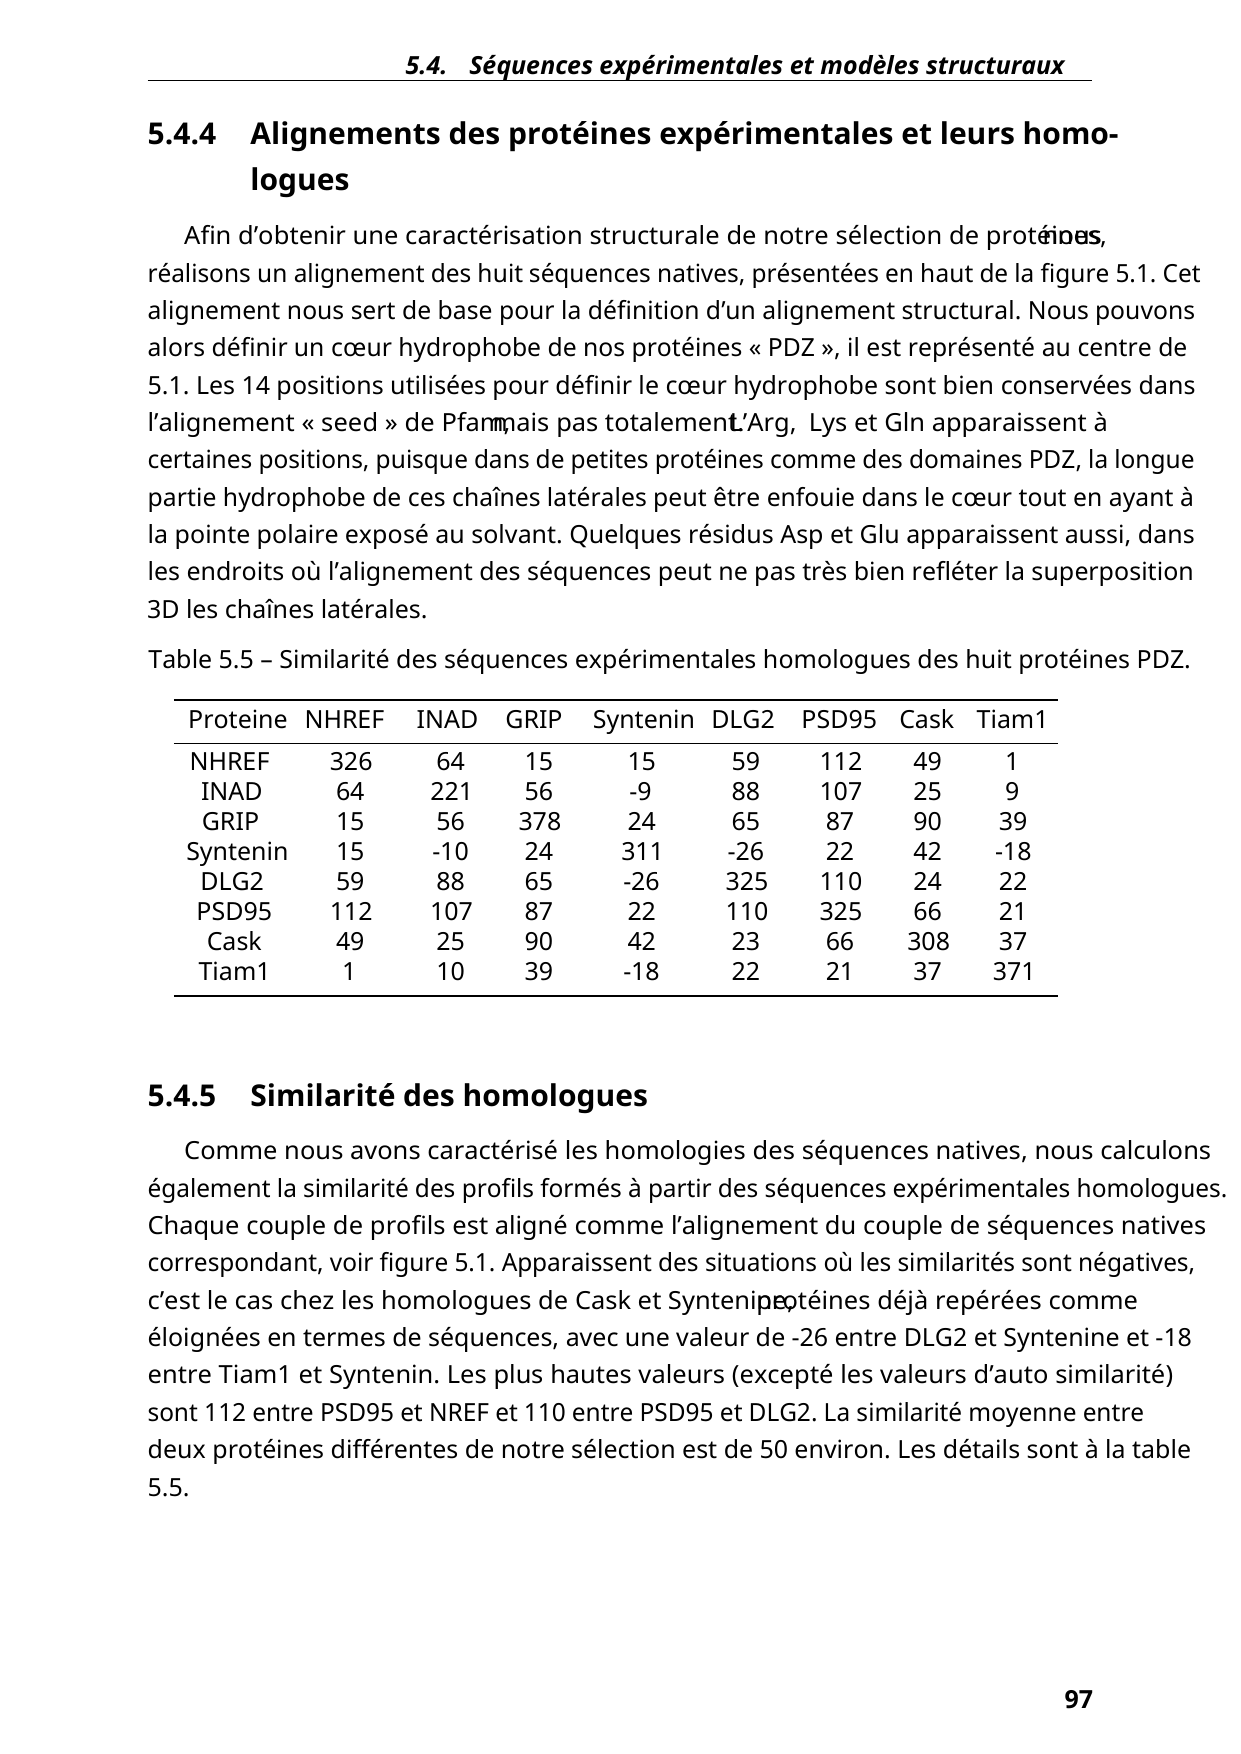

5.4.
Séquences expérimentales et modèles structuraux
5.4.4
Alignements des protéines expérimentales et leurs homo-
logues
Afin d’obtenir une caractérisation structurale de notre sélection de protéines,
nous
réalisons un alignement des huit séquences natives, présentées en haut de la figure 5.1. Cet
alignement nous sert de base pour la définition d’un alignement structural. Nous pouvons
alors définir un cœur hydrophobe de nos protéines « PDZ », il est représenté au centre de
5.1. Les 14 positions utilisées pour définir le cœur hydrophobe sont bien conservées dans
l’alignement « seed » de Pfam,
mais pas totalement.
L’Arg,
Lys et Gln apparaissent à
certaines positions, puisque dans de petites protéines comme des domaines PDZ, la longue
partie hydrophobe de ces chaînes latérales peut être enfouie dans le cœur tout en ayant à
la pointe polaire exposé au solvant. Quelques résidus Asp et Glu apparaissent aussi, dans
les endroits où l’alignement des séquences peut ne pas très bien refléter la superposition
3D les chaînes latérales.
Table 5.5 – Similarité des séquences expérimentales homologues des huit protéines PDZ.
Proteine
NHREF
INAD
GRIP
Syntenin
DLG2
PSD95
Cask
Tiam1
NHREF
326
64
15
15
59
112
49
1
INAD
64
221
56
-9
88
107
25
9
GRIP
15
56
378
24
65
87
90
39
Syntenin
15
-10
24
311
-26
22
42
-18
DLG2
59
88
65
-26
325
110
24
22
PSD95
112
107
87
22
110
325
66
21
Cask
49
25
90
42
23
66
308
37
Tiam1
1
10
39
-18
22
21
37
371
5.4.5
Similarité des homologues
Comme nous avons caractérisé les homologies des séquences natives, nous calculons
également la similarité des profils formés à partir des séquences expérimentales homologues.
Chaque couple de profils est aligné comme l’alignement du couple de séquences natives
correspondant, voir figure 5.1. Apparaissent des situations où les similarités sont négatives,
c’est le cas chez les homologues de Cask et Syntenine,
protéines déjà repérées comme
éloignées en termes de séquences, avec une valeur de -26 entre DLG2 et Syntenine et -18
entre Tiam1 et Syntenin. Les plus hautes valeurs (excepté les valeurs d’auto similarité)
sont 112 entre PSD95 et NREF et 110 entre PSD95 et DLG2. La similarité moyenne entre
deux protéines différentes de notre sélection est de 50 environ. Les détails sont à la table
5.5.
97